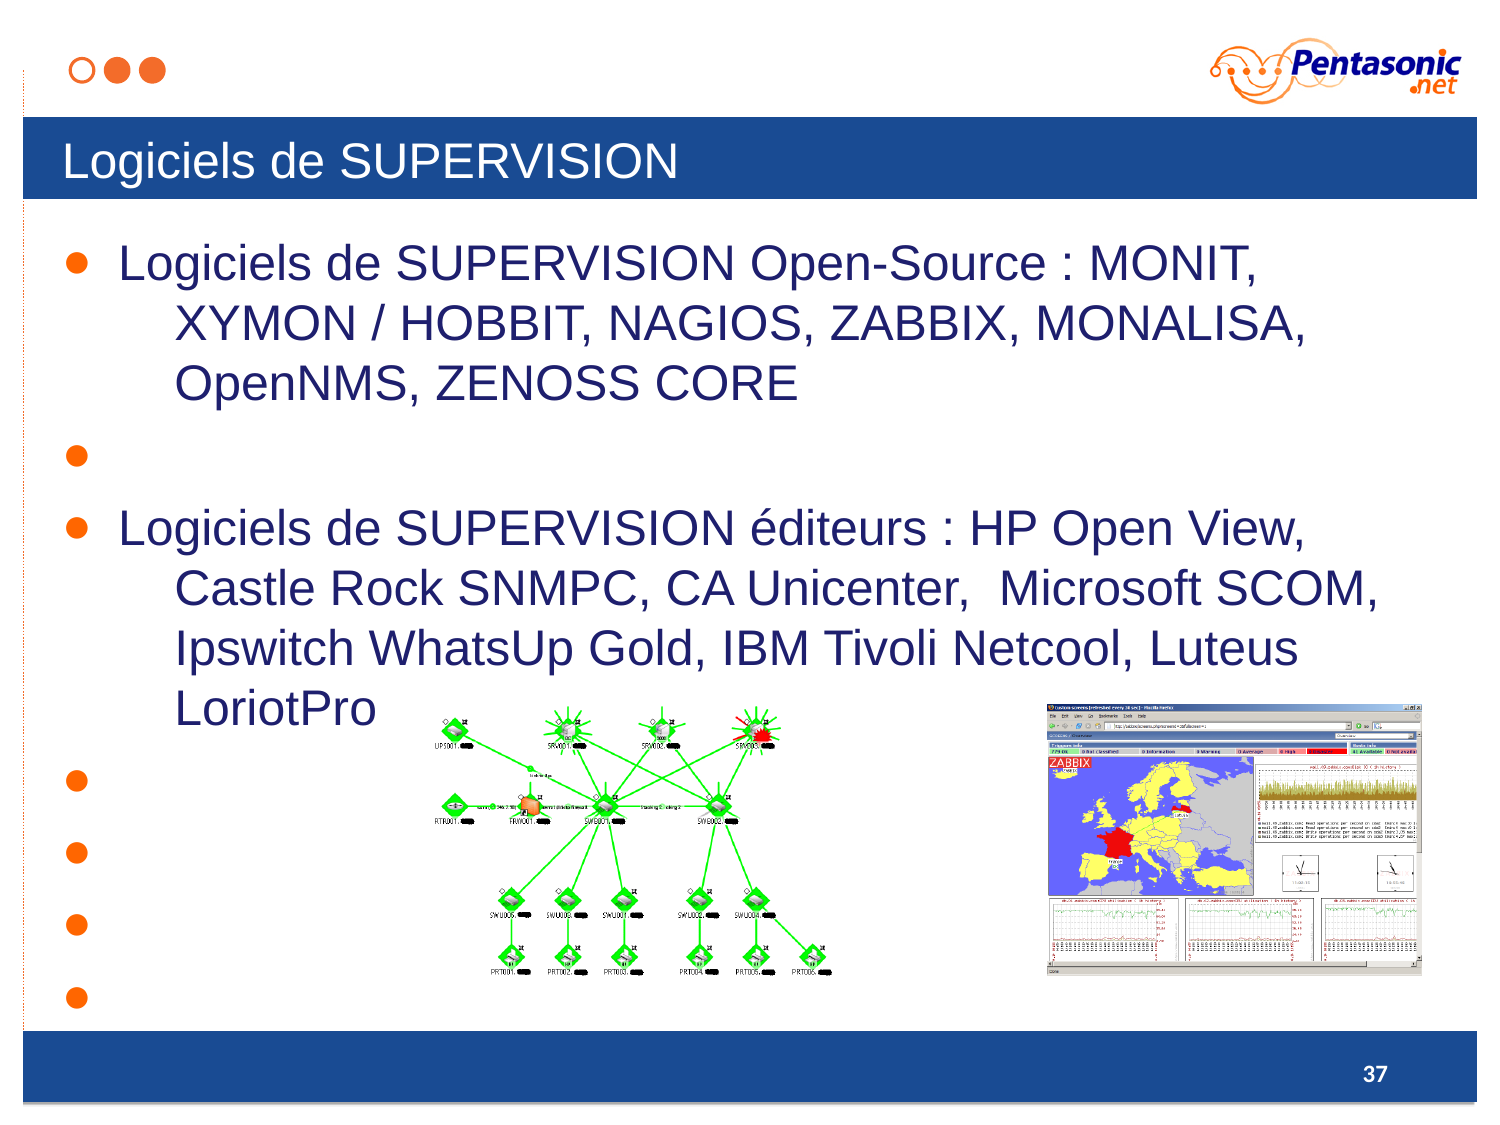

Logiciels de SUPERVISION
# Logiciels de SUPERVISION Open-Source : MONIT, XYMON / HOBBIT, NAGIOS, ZABBIX, MONALISA, OpenNMS, ZENOSS CORE
Logiciels de SUPERVISION éditeurs : HP Open View, Castle Rock SNMPC, CA Unicenter, Microsoft SCOM, Ipswitch WhatsUp Gold, IBM Tivoli Netcool, Luteus LoriotPro